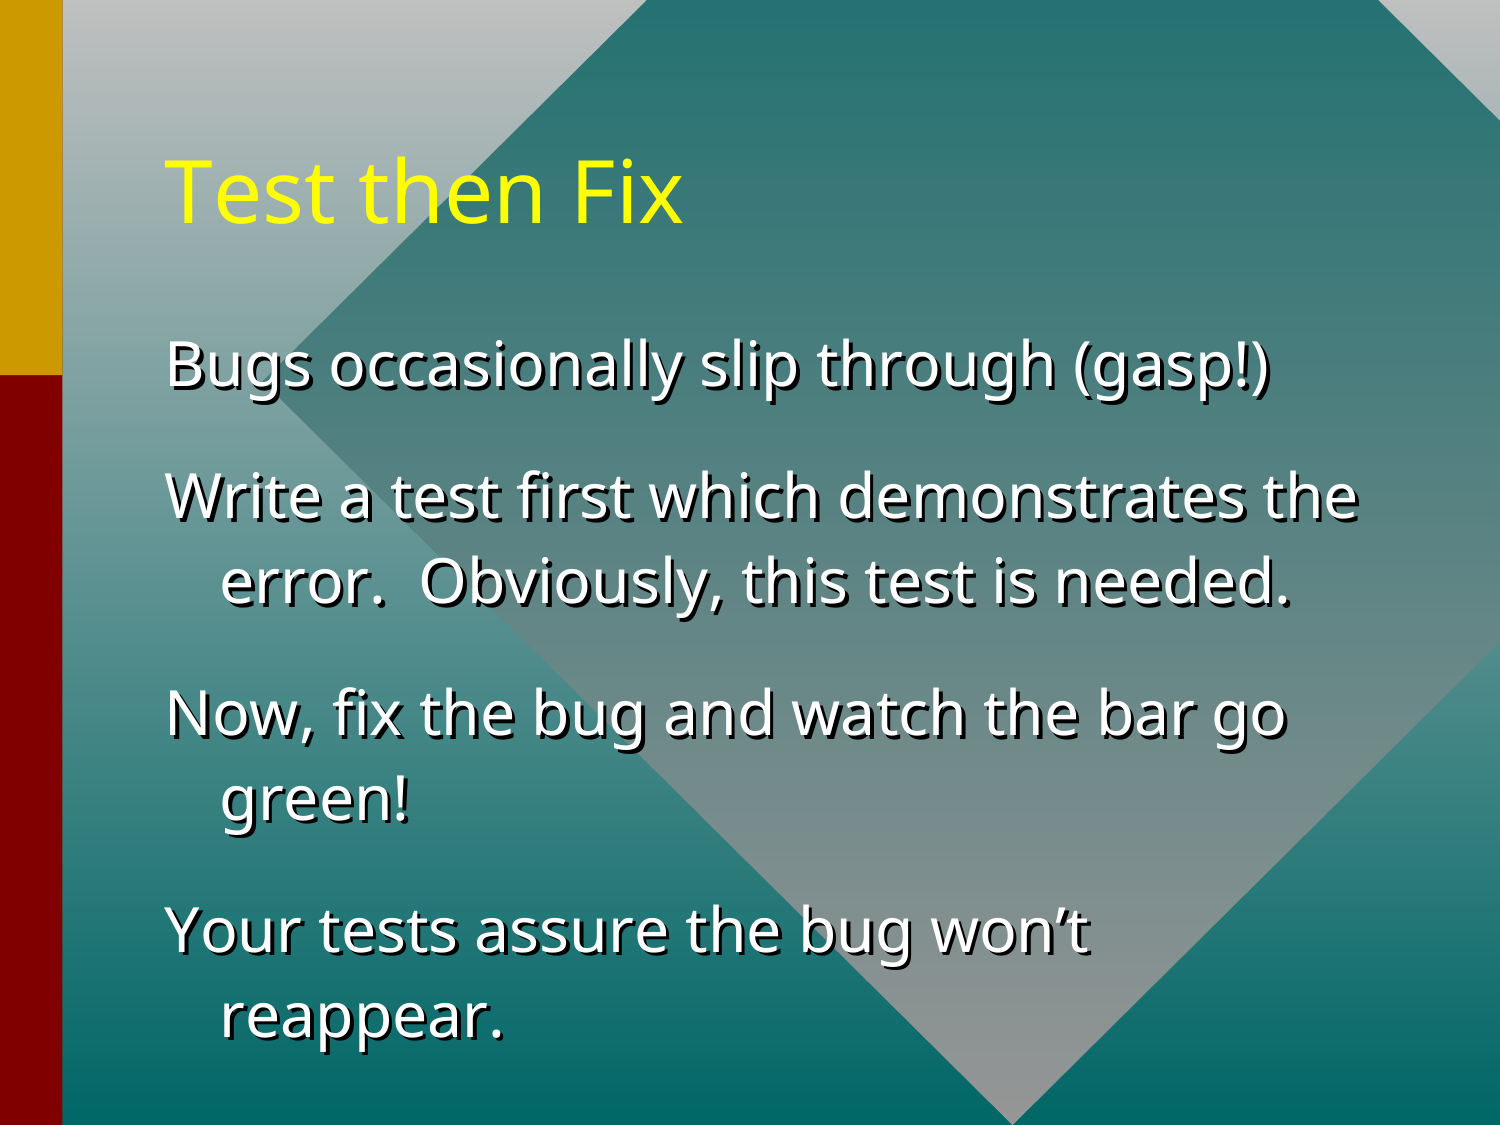

# Test then Fix
Bugs occasionally slip through (gasp!)
Write a test first which demonstrates the error. Obviously, this test is needed.
Now, fix the bug and watch the bar go green!
Your tests assure the bug won’t reappear.